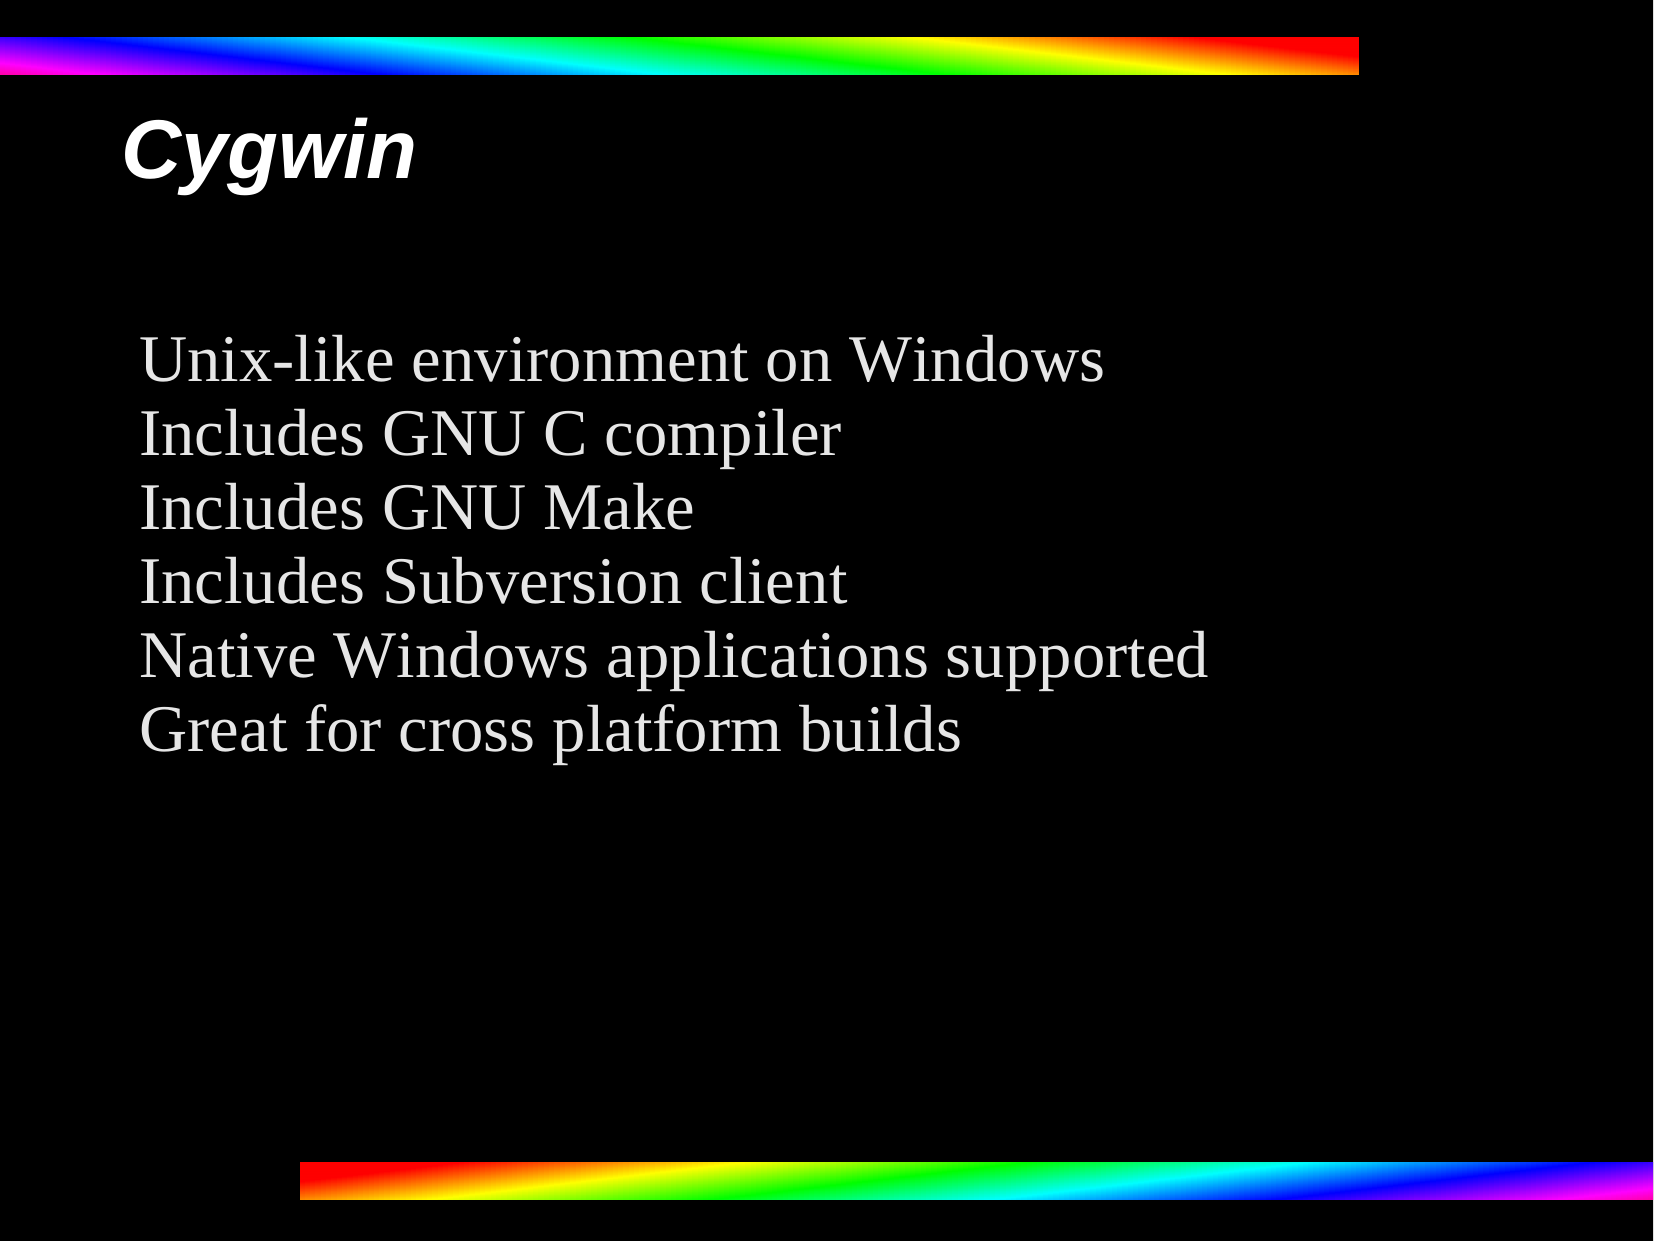

# Cygwin
Unix-like environment on Windows
Includes GNU C compiler
Includes GNU Make
Includes Subversion client
Native Windows applications supported
Great for cross platform builds